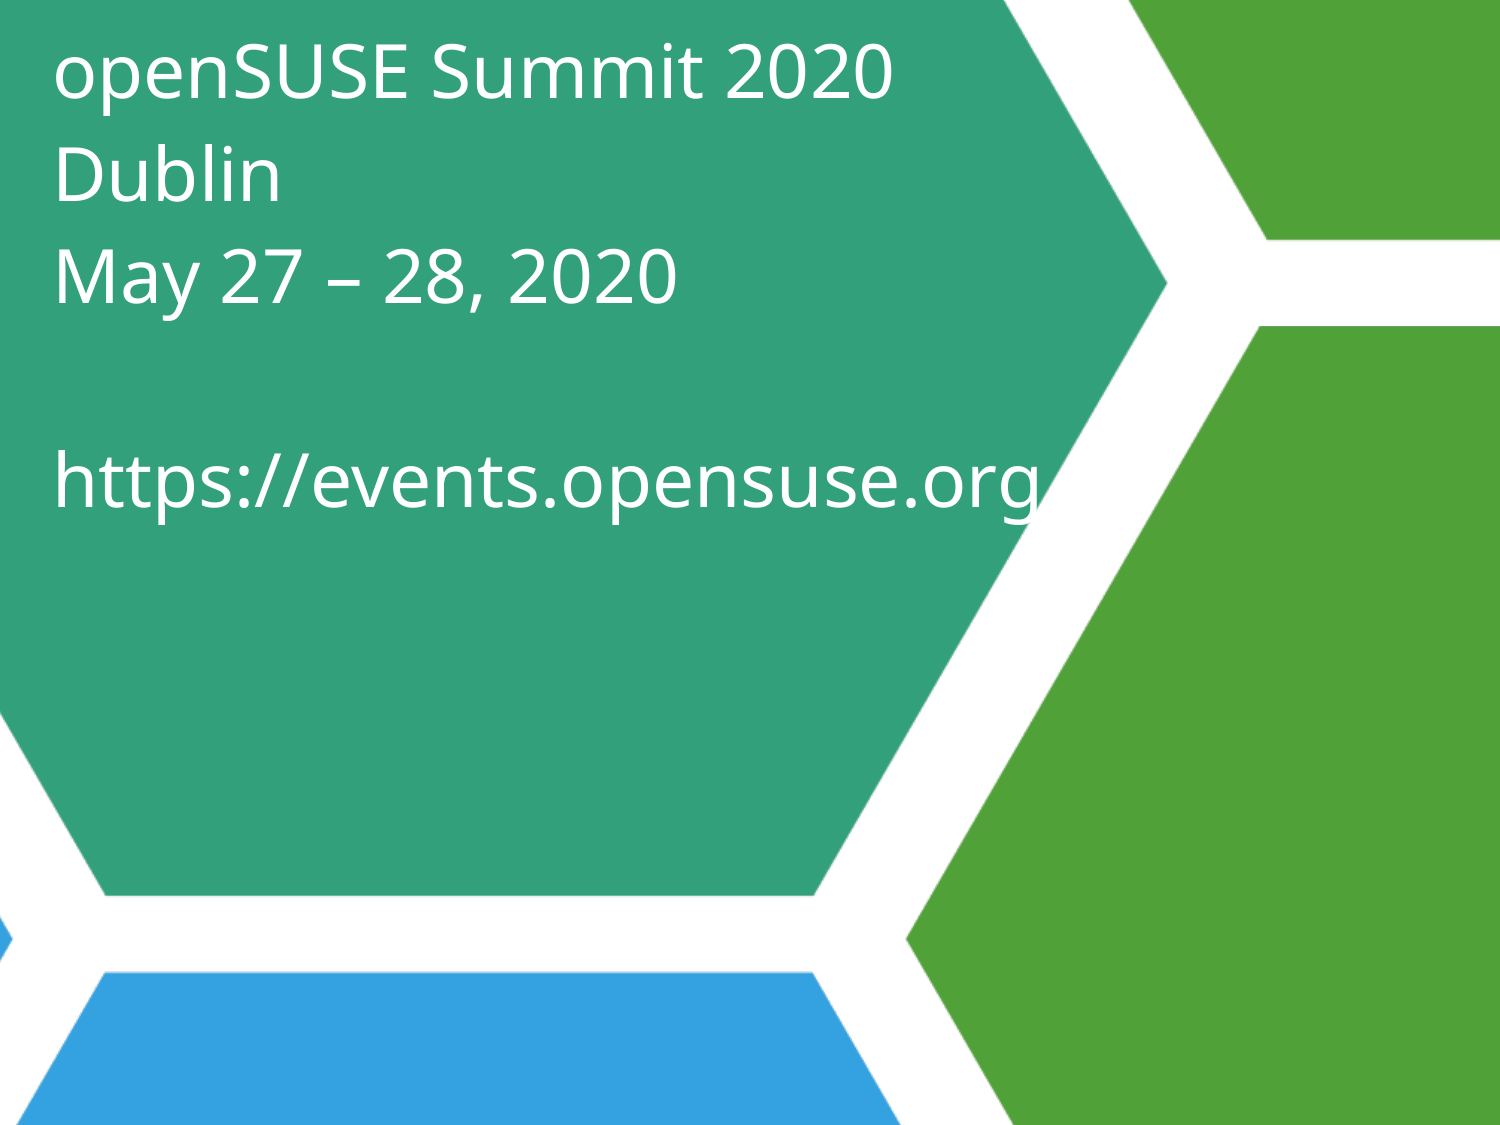

# openSUSE Summit 2020 Dublin May 27 – 28, 2020 https://events.opensuse.org